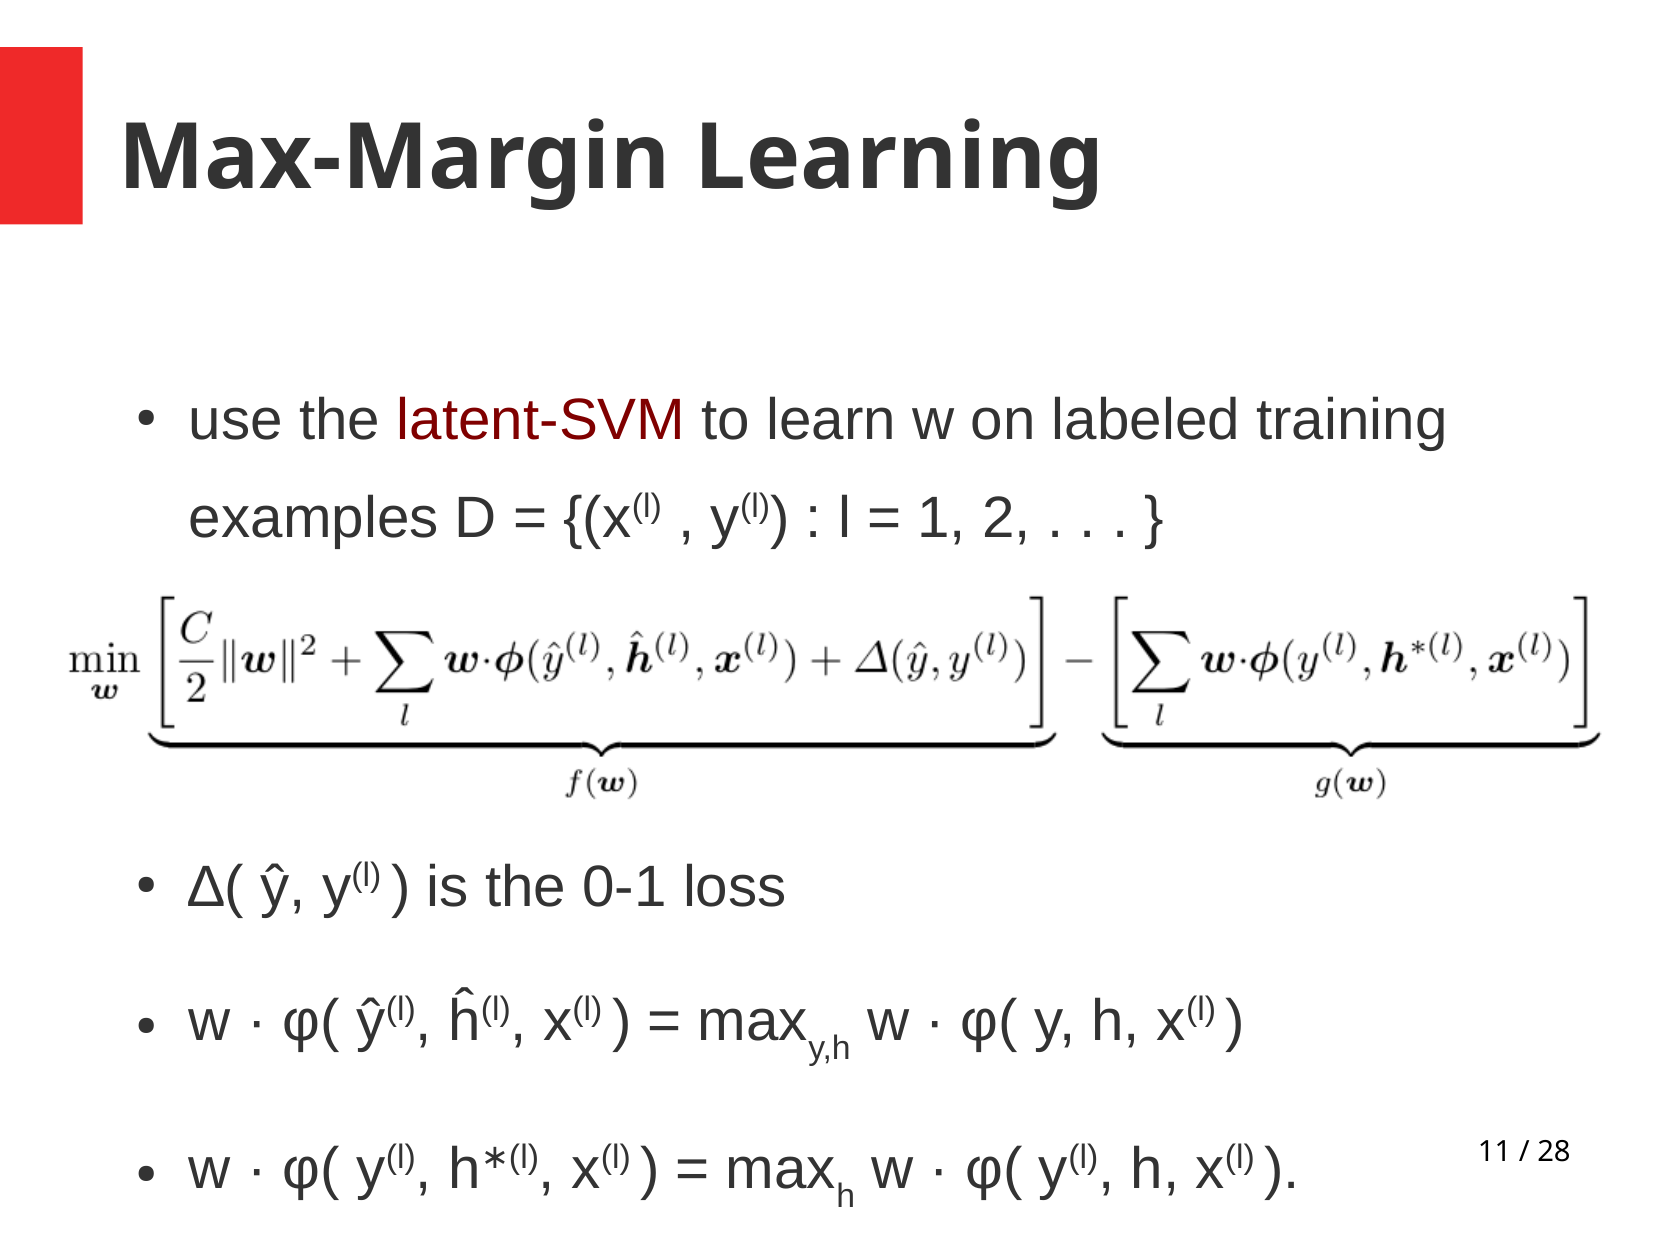

Max-Margin Learning
use the latent-SVM to learn w on labeled training examples D = {(x(l) , y(l)) : l = 1, 2, . . . }
# ∆( ŷ, y(l) ) is the 0-1 loss
w · φ( ŷ(l), ĥ(l), x(l) ) = maxy,h w · φ( y, h, x(l) )
w · φ( y(l), h∗(l), x(l) ) = maxh w · φ( y(l), h, x(l) ).
11